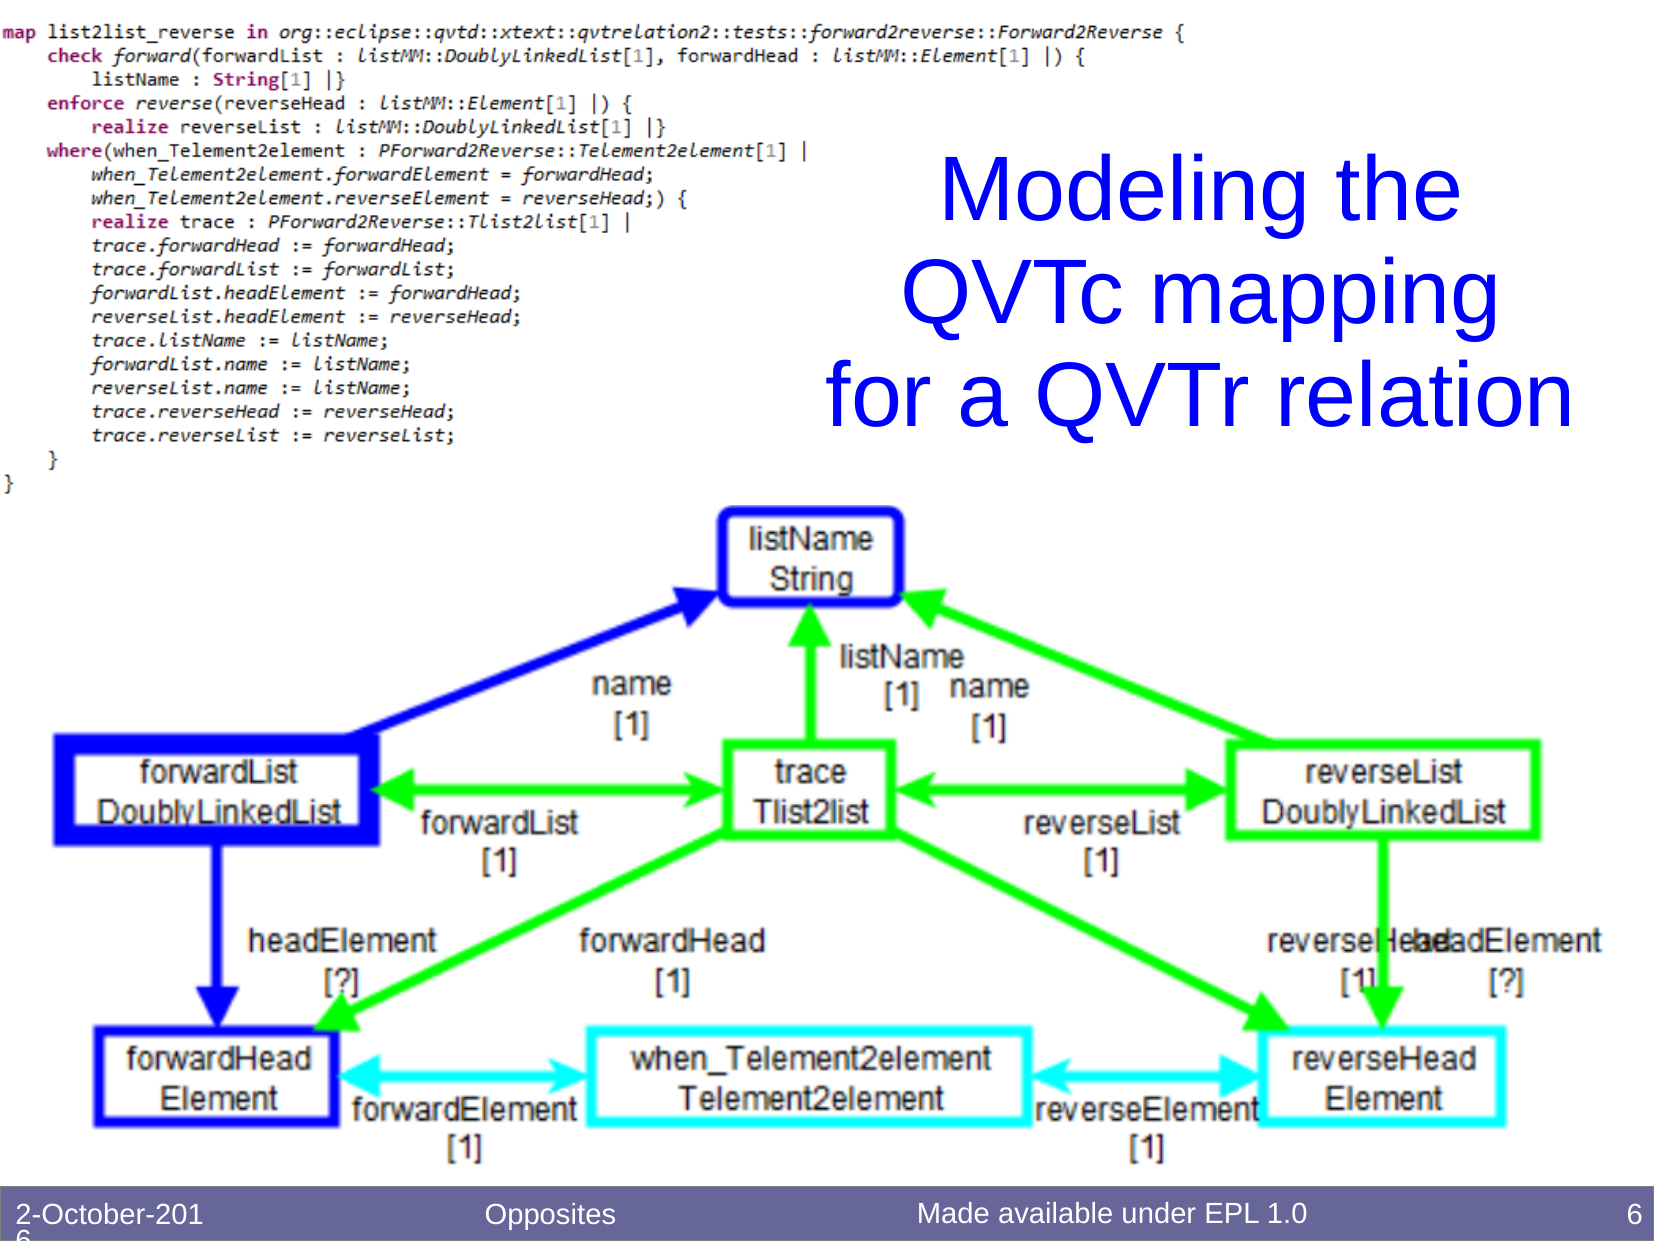

# Modeling the QVTc mapping for a QVTr relation
2-October-2016
Opposites
6